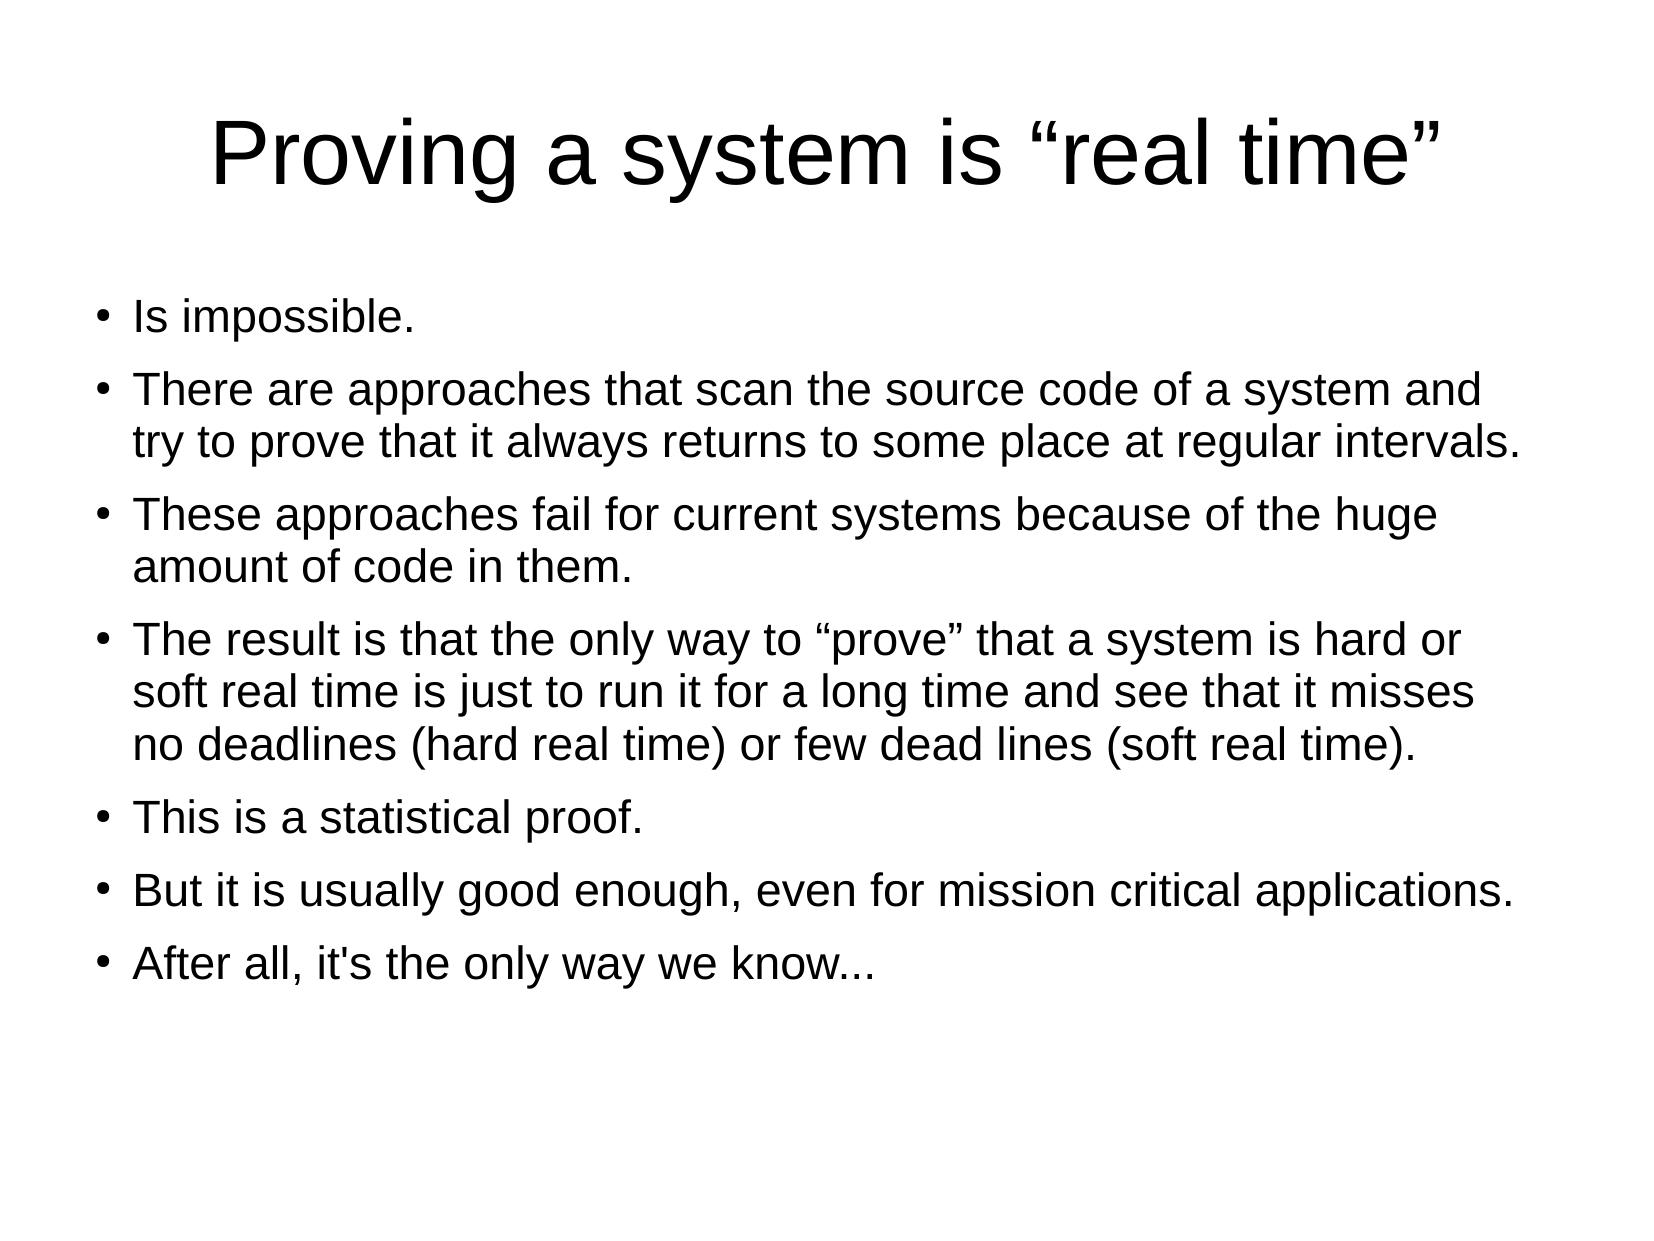

# Proving a system is “real time”
Is impossible.
There are approaches that scan the source code of a system and try to prove that it always returns to some place at regular intervals.
These approaches fail for current systems because of the huge amount of code in them.
The result is that the only way to “prove” that a system is hard or soft real time is just to run it for a long time and see that it misses no deadlines (hard real time) or few dead lines (soft real time).
This is a statistical proof.
But it is usually good enough, even for mission critical applications.
After all, it's the only way we know...